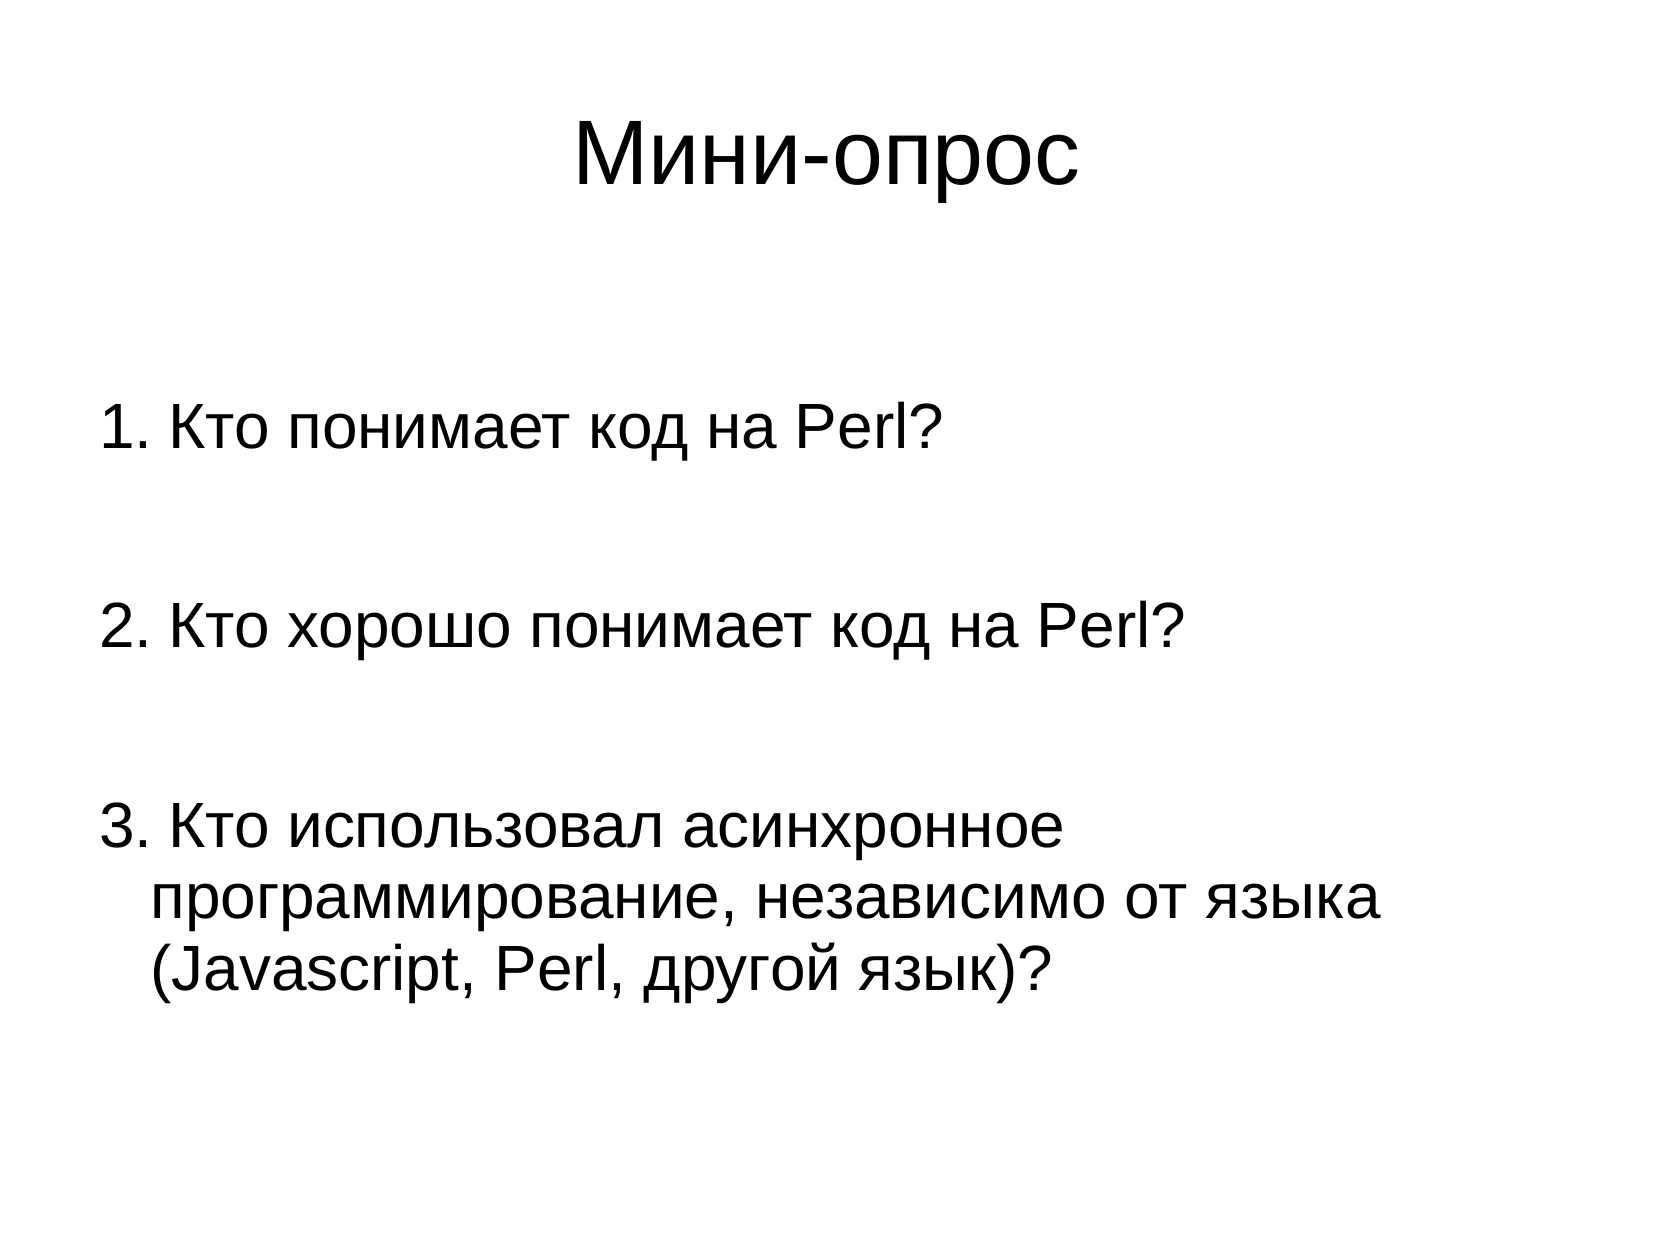

# Мини-опрос
 Кто понимает код на Perl?
 Кто хорошо понимает код на Perl?
 Кто использовал асинхронное программирование, независимо от языка (Javascript, Perl, другой язык)?